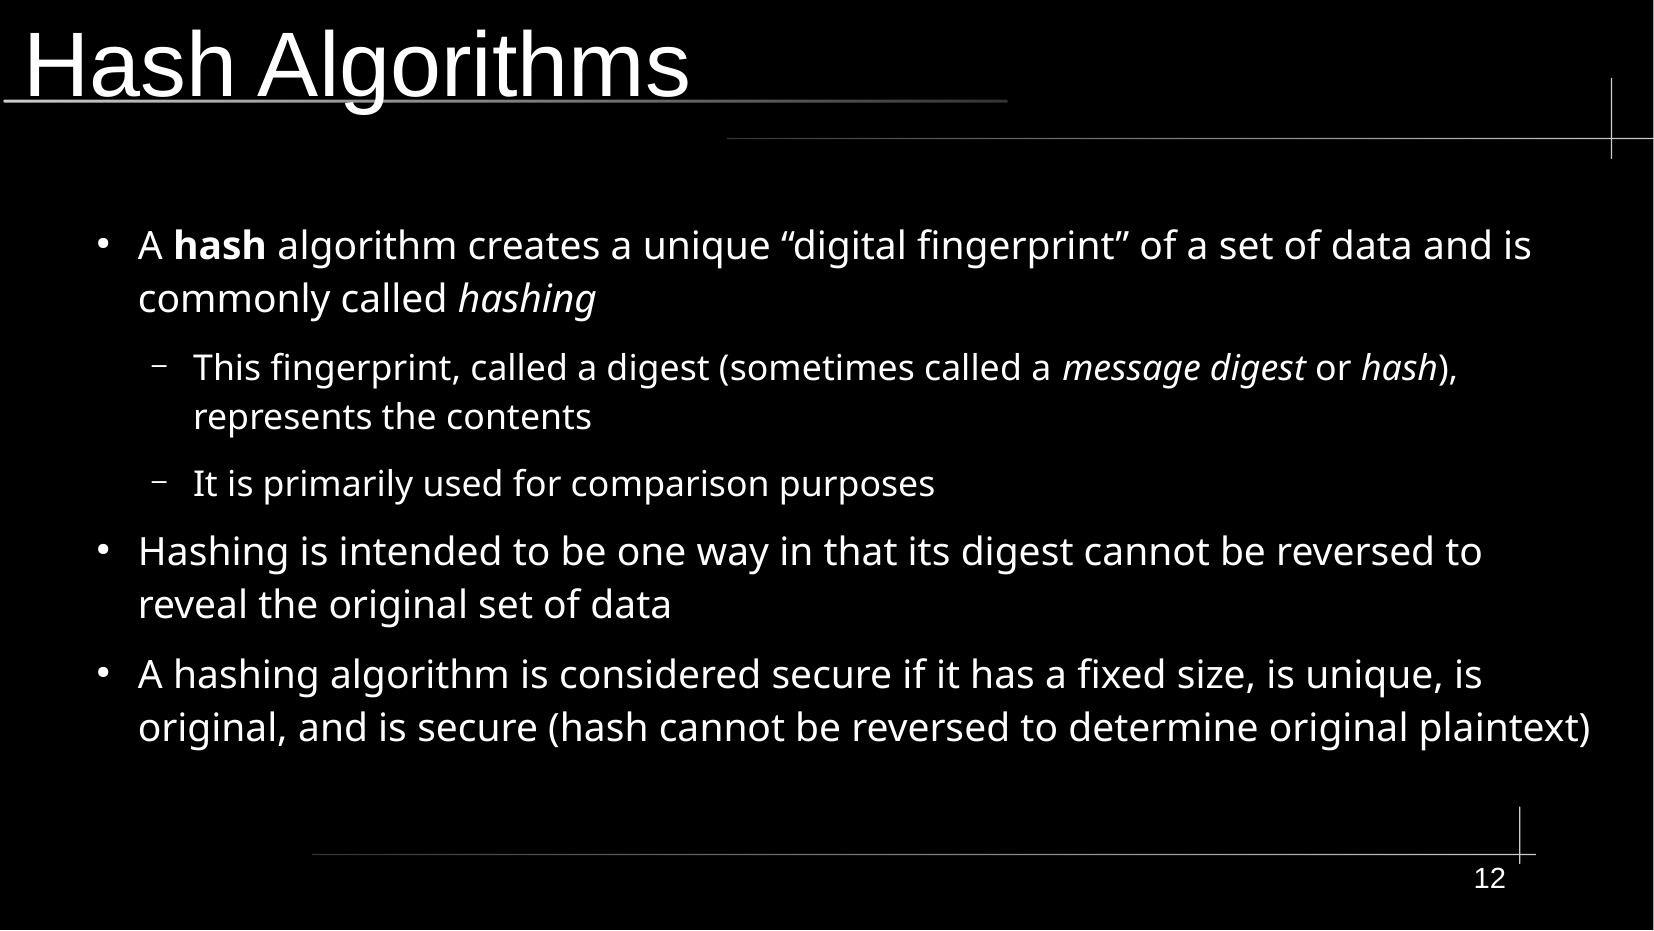

# Hash Algorithms
A hash algorithm creates a unique “digital fingerprint” of a set of data and is commonly called hashing
This fingerprint, called a digest (sometimes called a message digest or hash), represents the contents
It is primarily used for comparison purposes
Hashing is intended to be one way in that its digest cannot be reversed to reveal the original set of data
A hashing algorithm is considered secure if it has a fixed size, is unique, is original, and is secure (hash cannot be reversed to determine original plaintext)
12